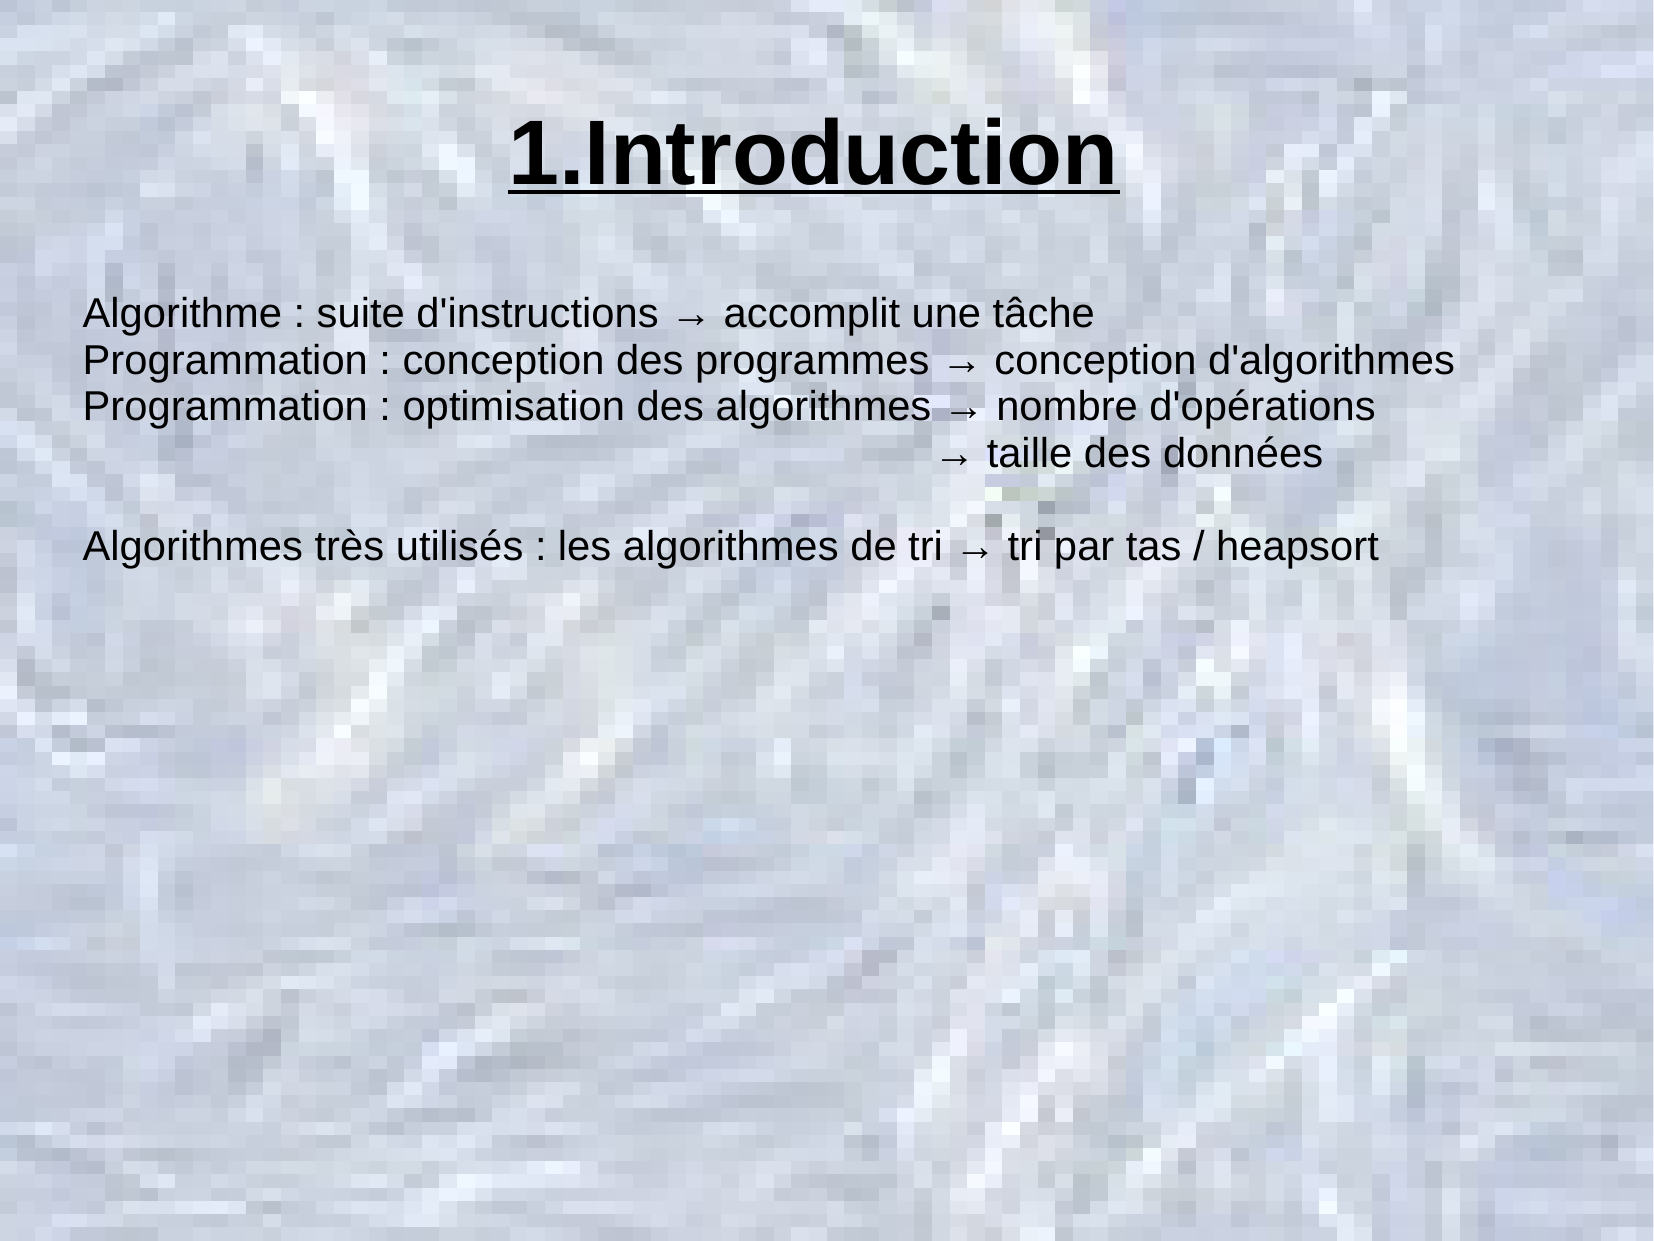

# 1.Introduction
Algorithme : suite d'instructions → accomplit une tâche
Programmation : conception des programmes → conception d'algorithmes
Programmation : optimisation des algorithmes → nombre d'opérations
 → taille des données
Algorithmes très utilisés : les algorithmes de tri → tri par tas / heapsort
3